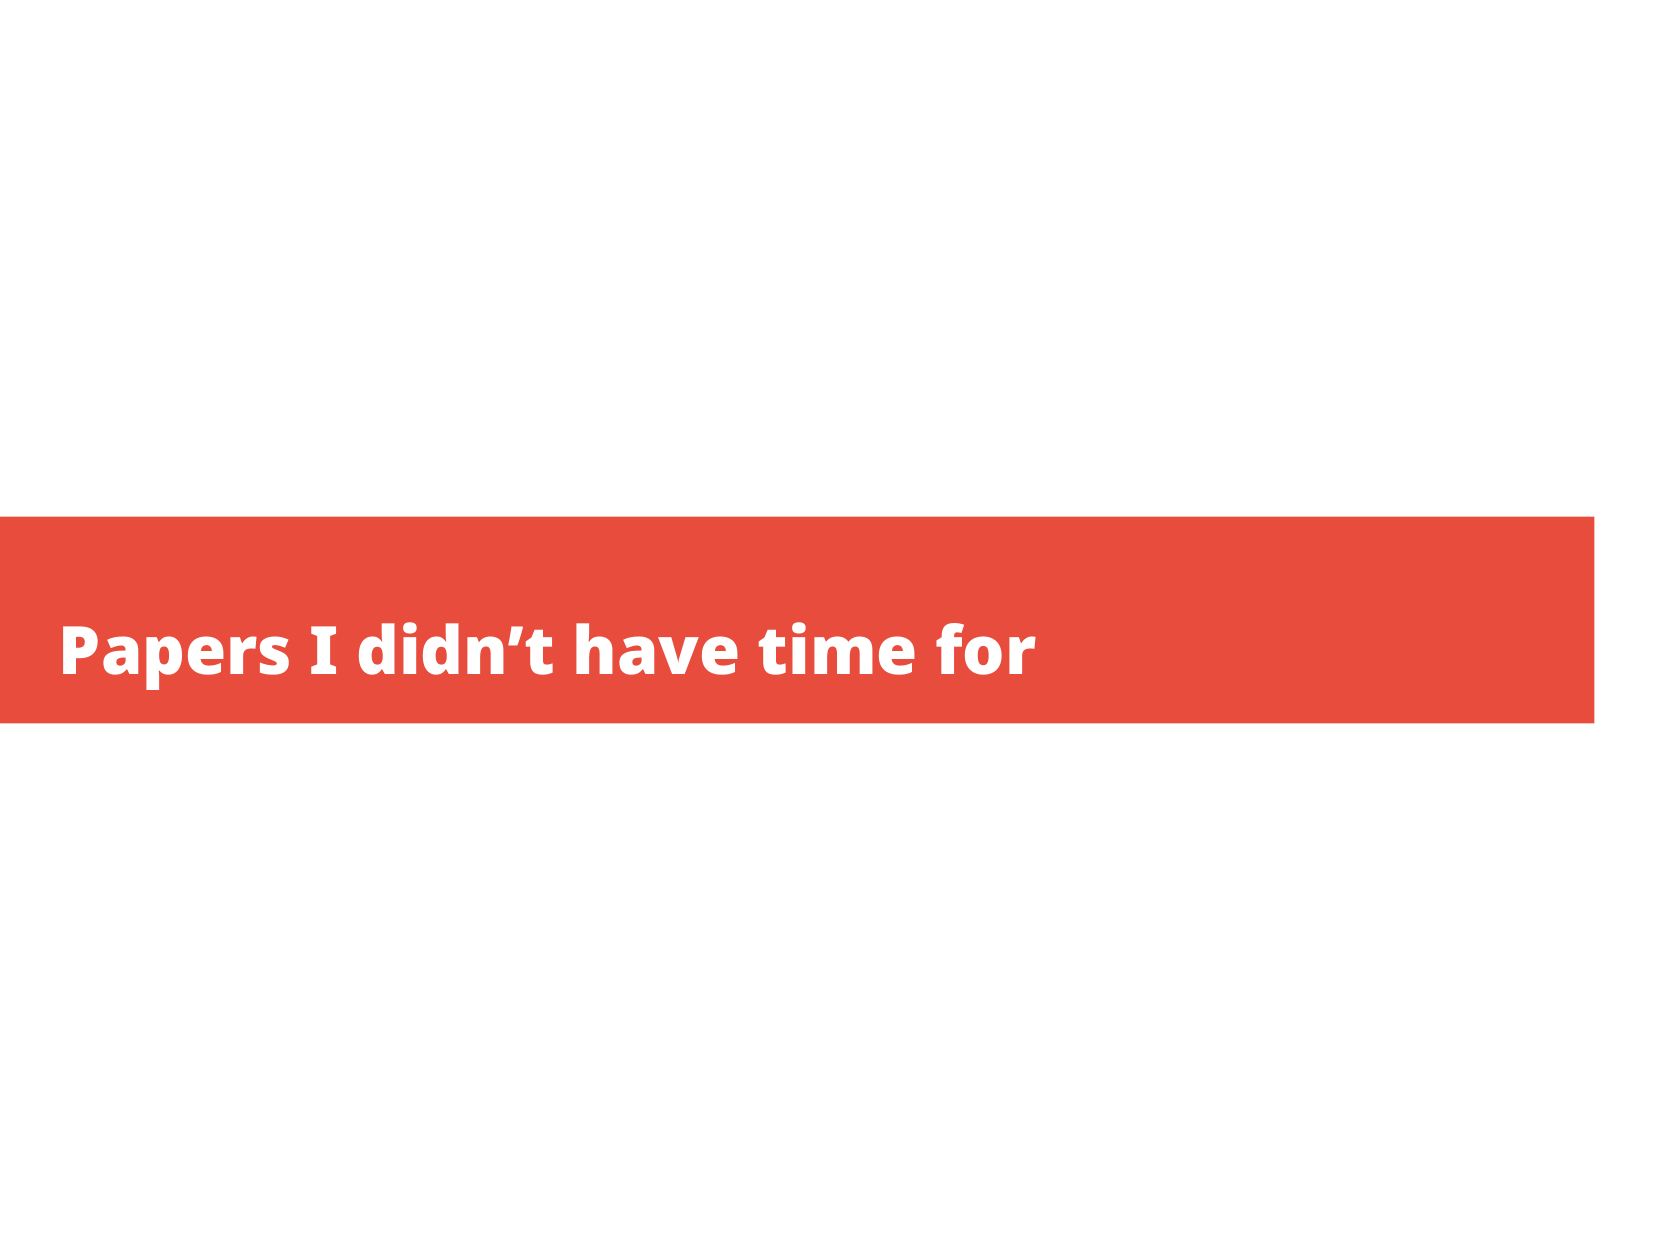

# Papers I didn’t have time for